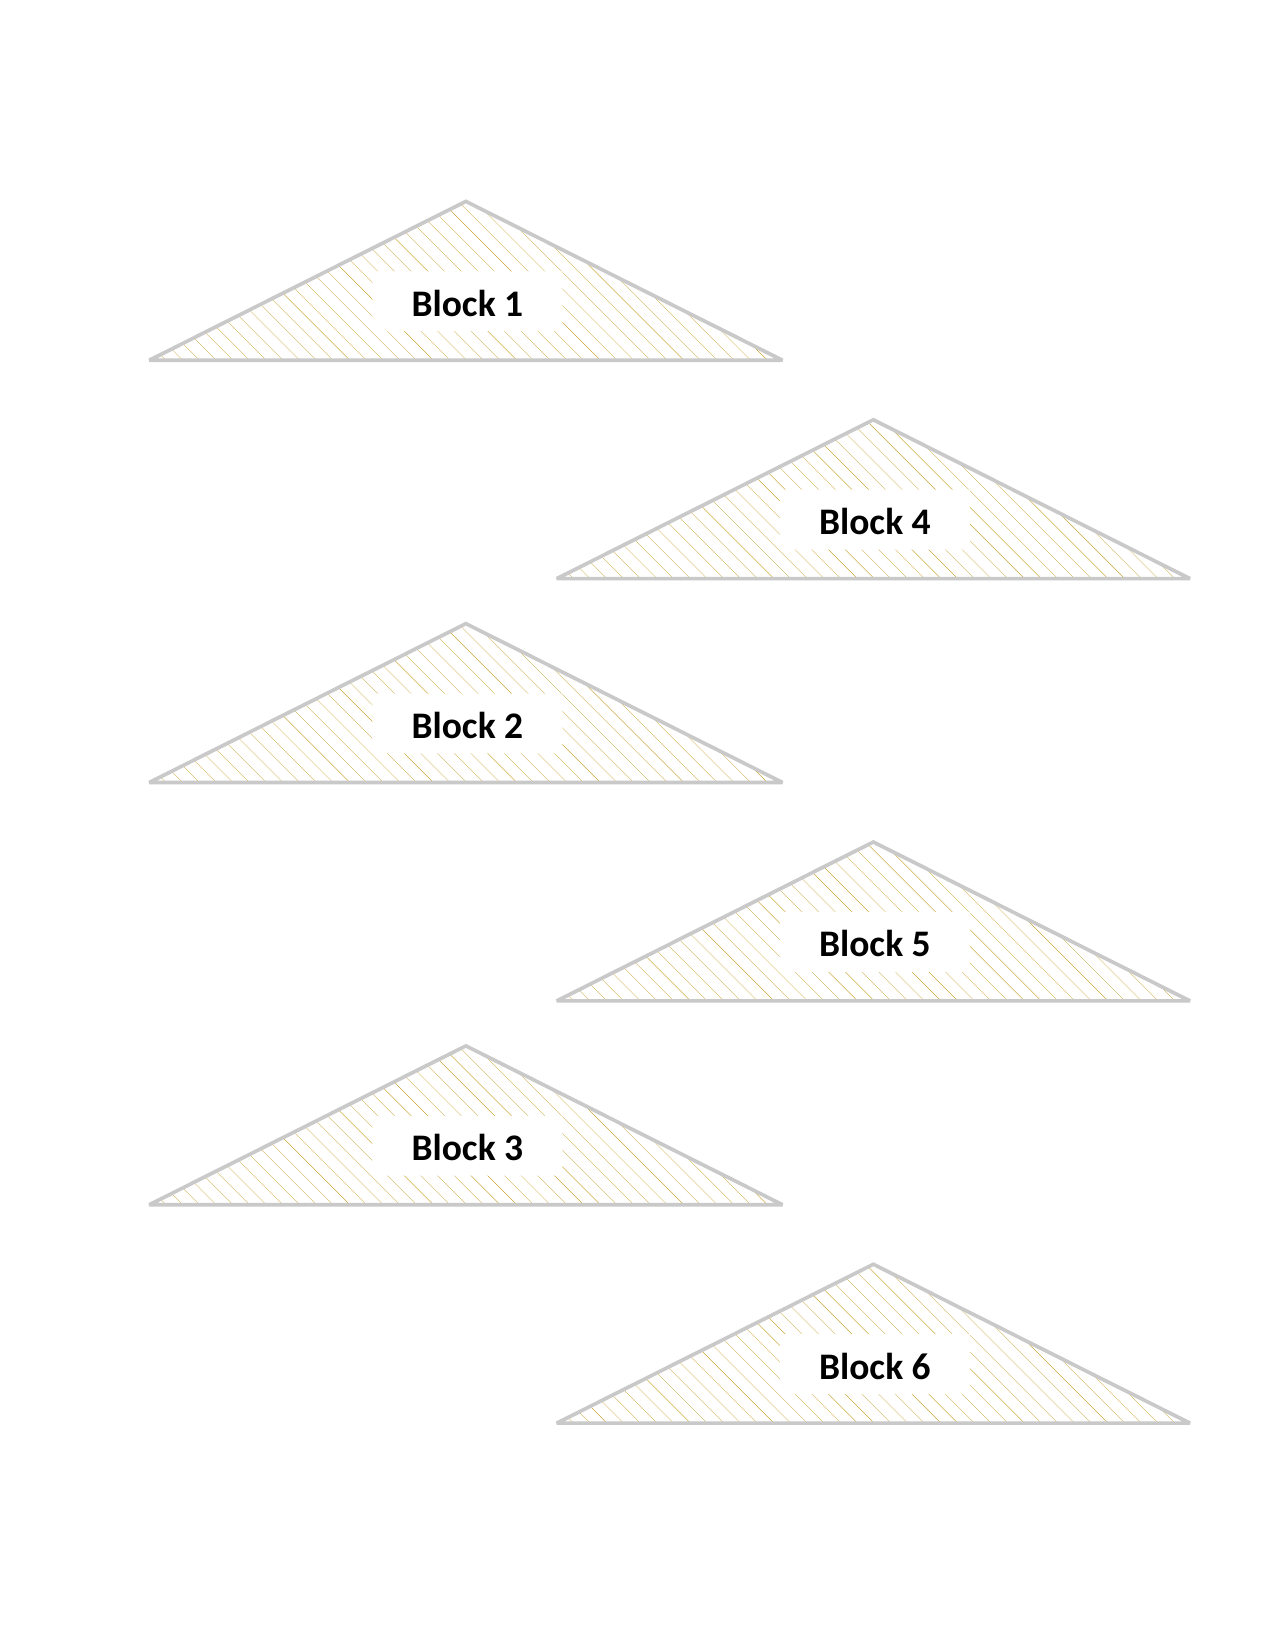

Block 1
Block 4
Block 2
Block 5
Block 3
Block 6